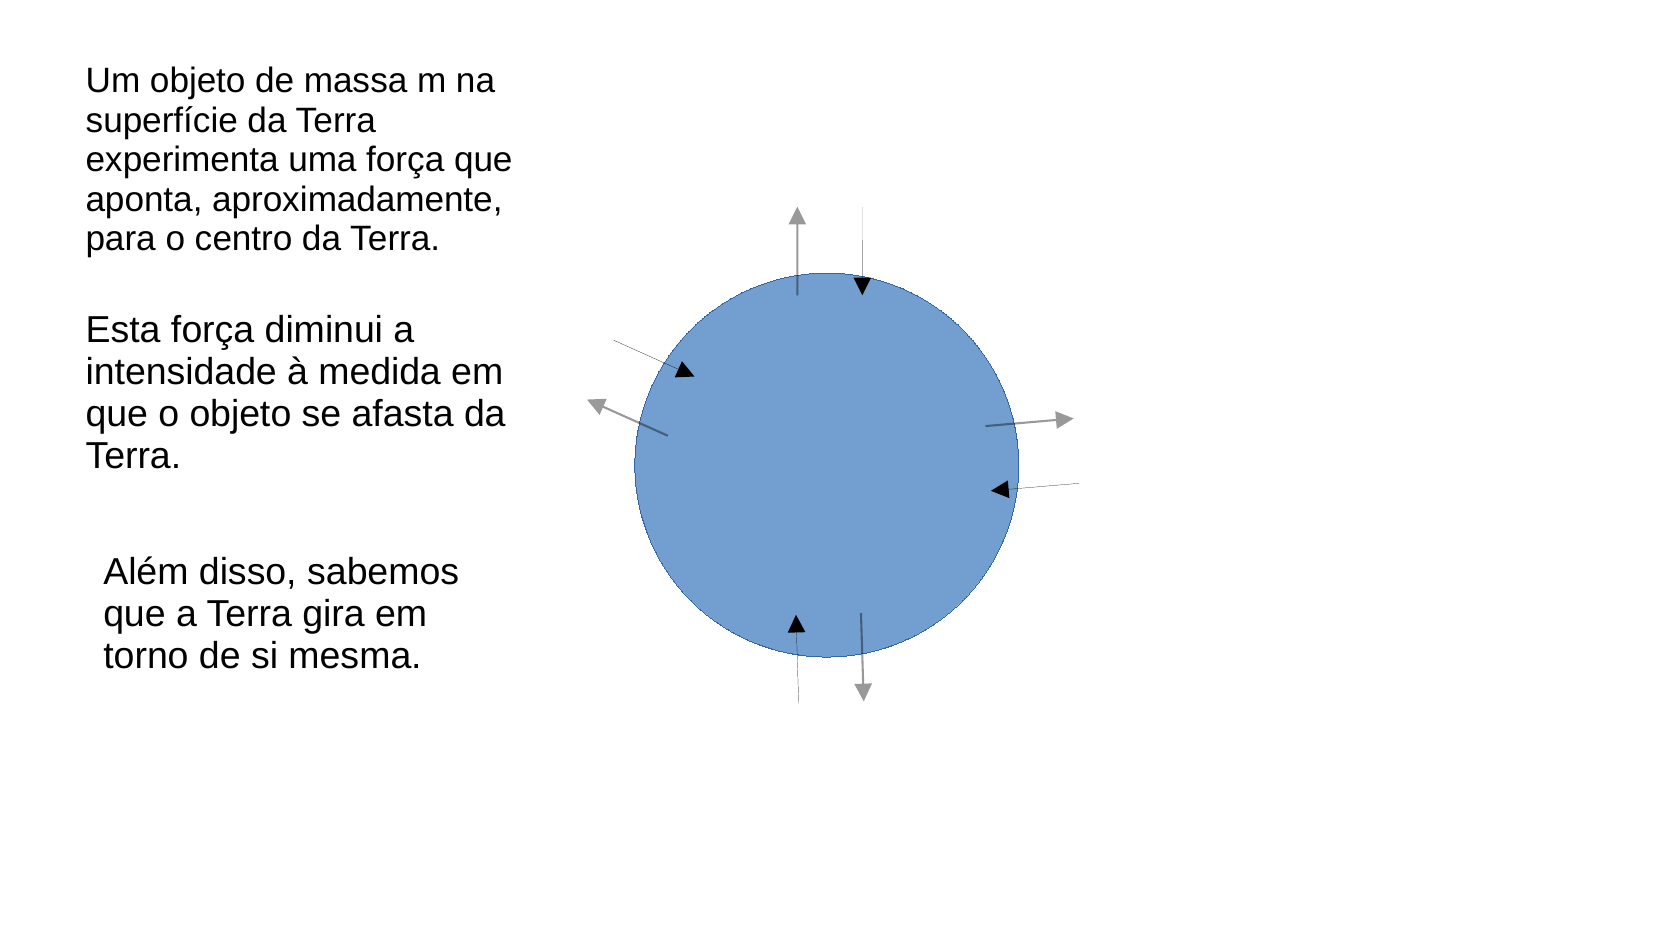

Um objeto de massa m na superfície da Terra experimenta uma força que aponta, aproximadamente, para o centro da Terra.
Esta força diminui a intensidade à medida em que o objeto se afasta da Terra.
Além disso, sabemos que a Terra gira em torno de si mesma.